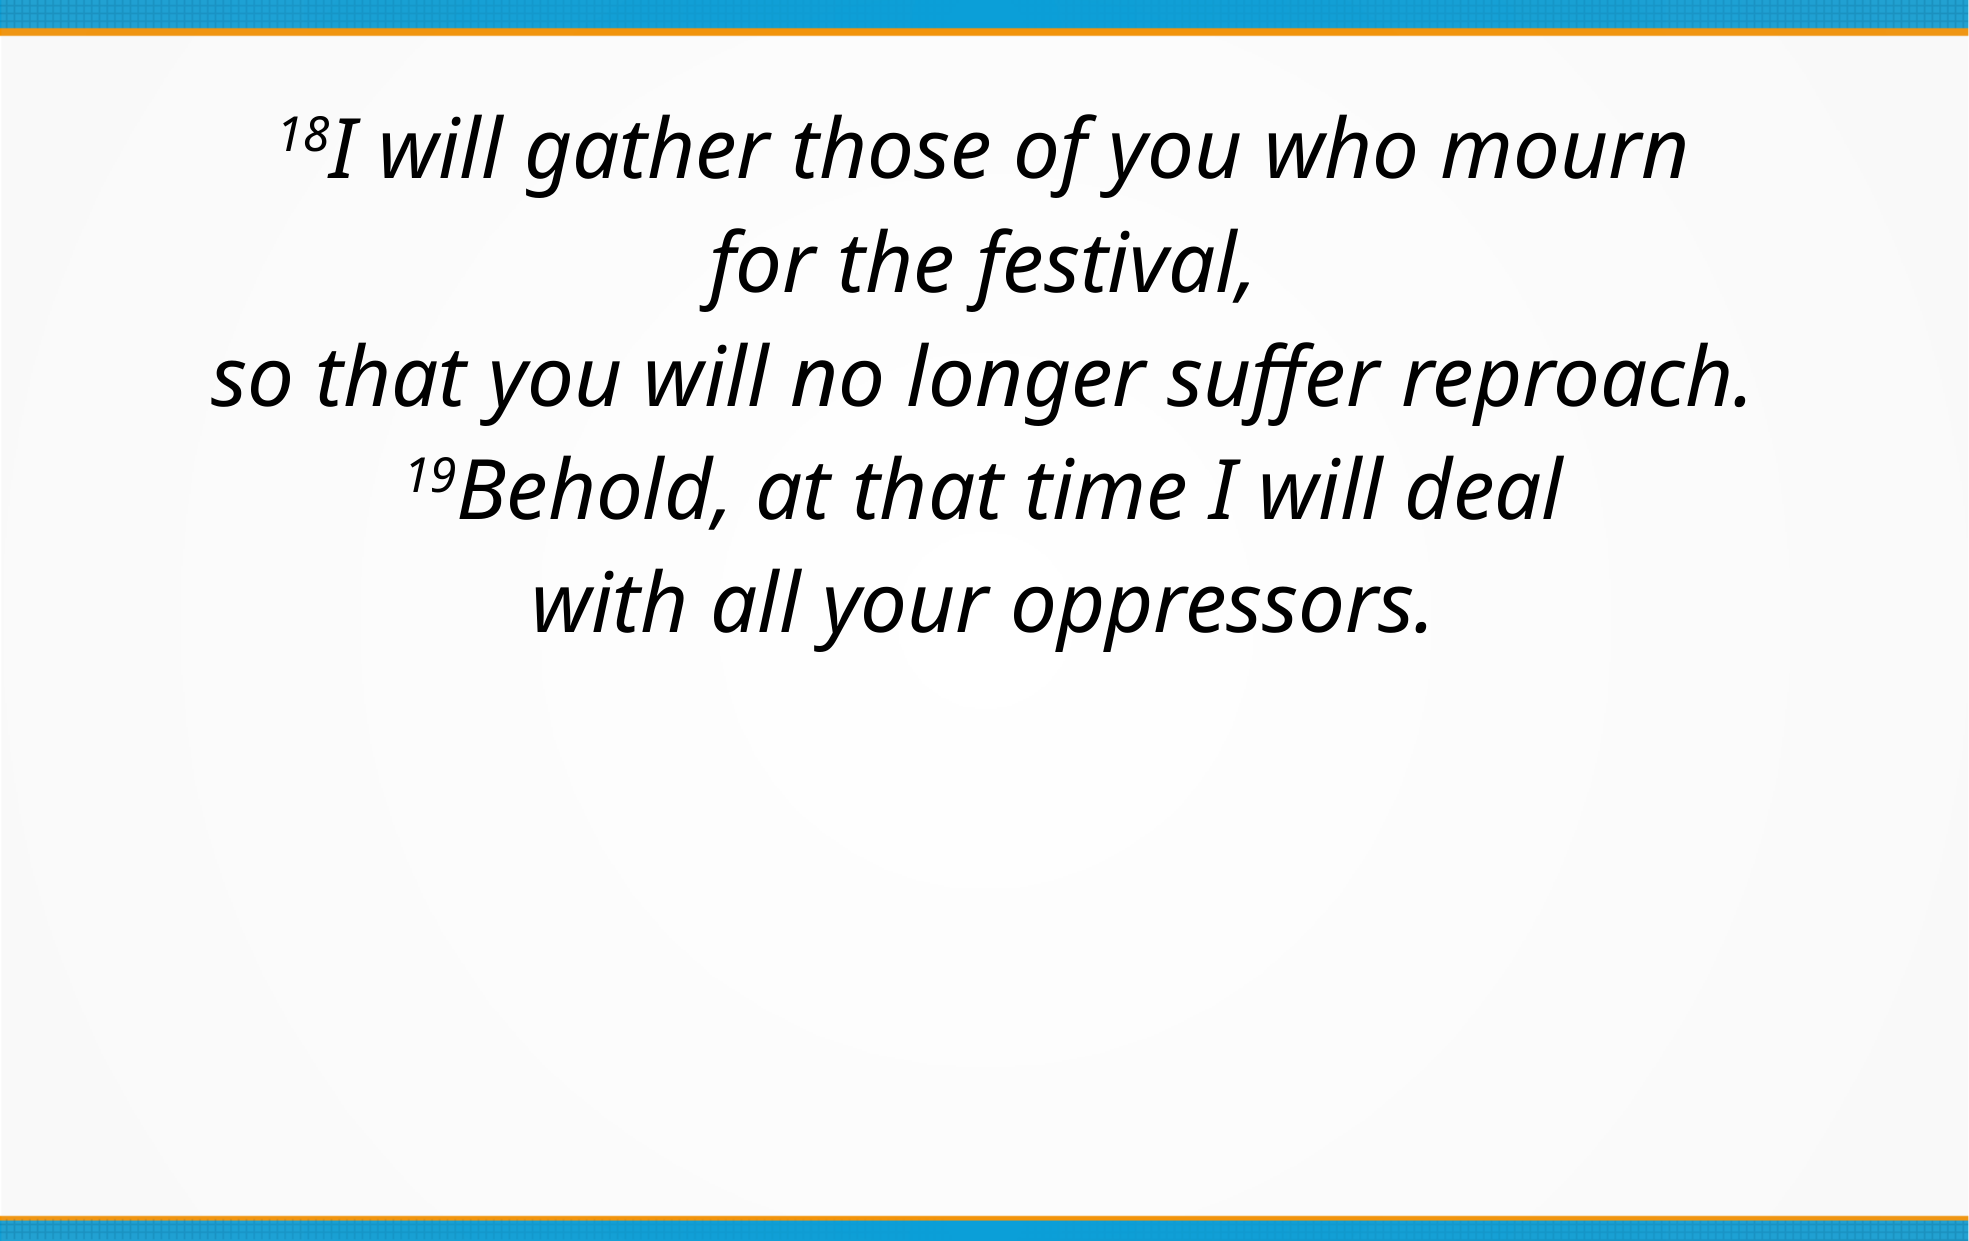

# 18I will gather those of you who mourn
for the festival,
so that you will no longer suffer reproach.
19Behold, at that time I will deal
with all your oppressors.